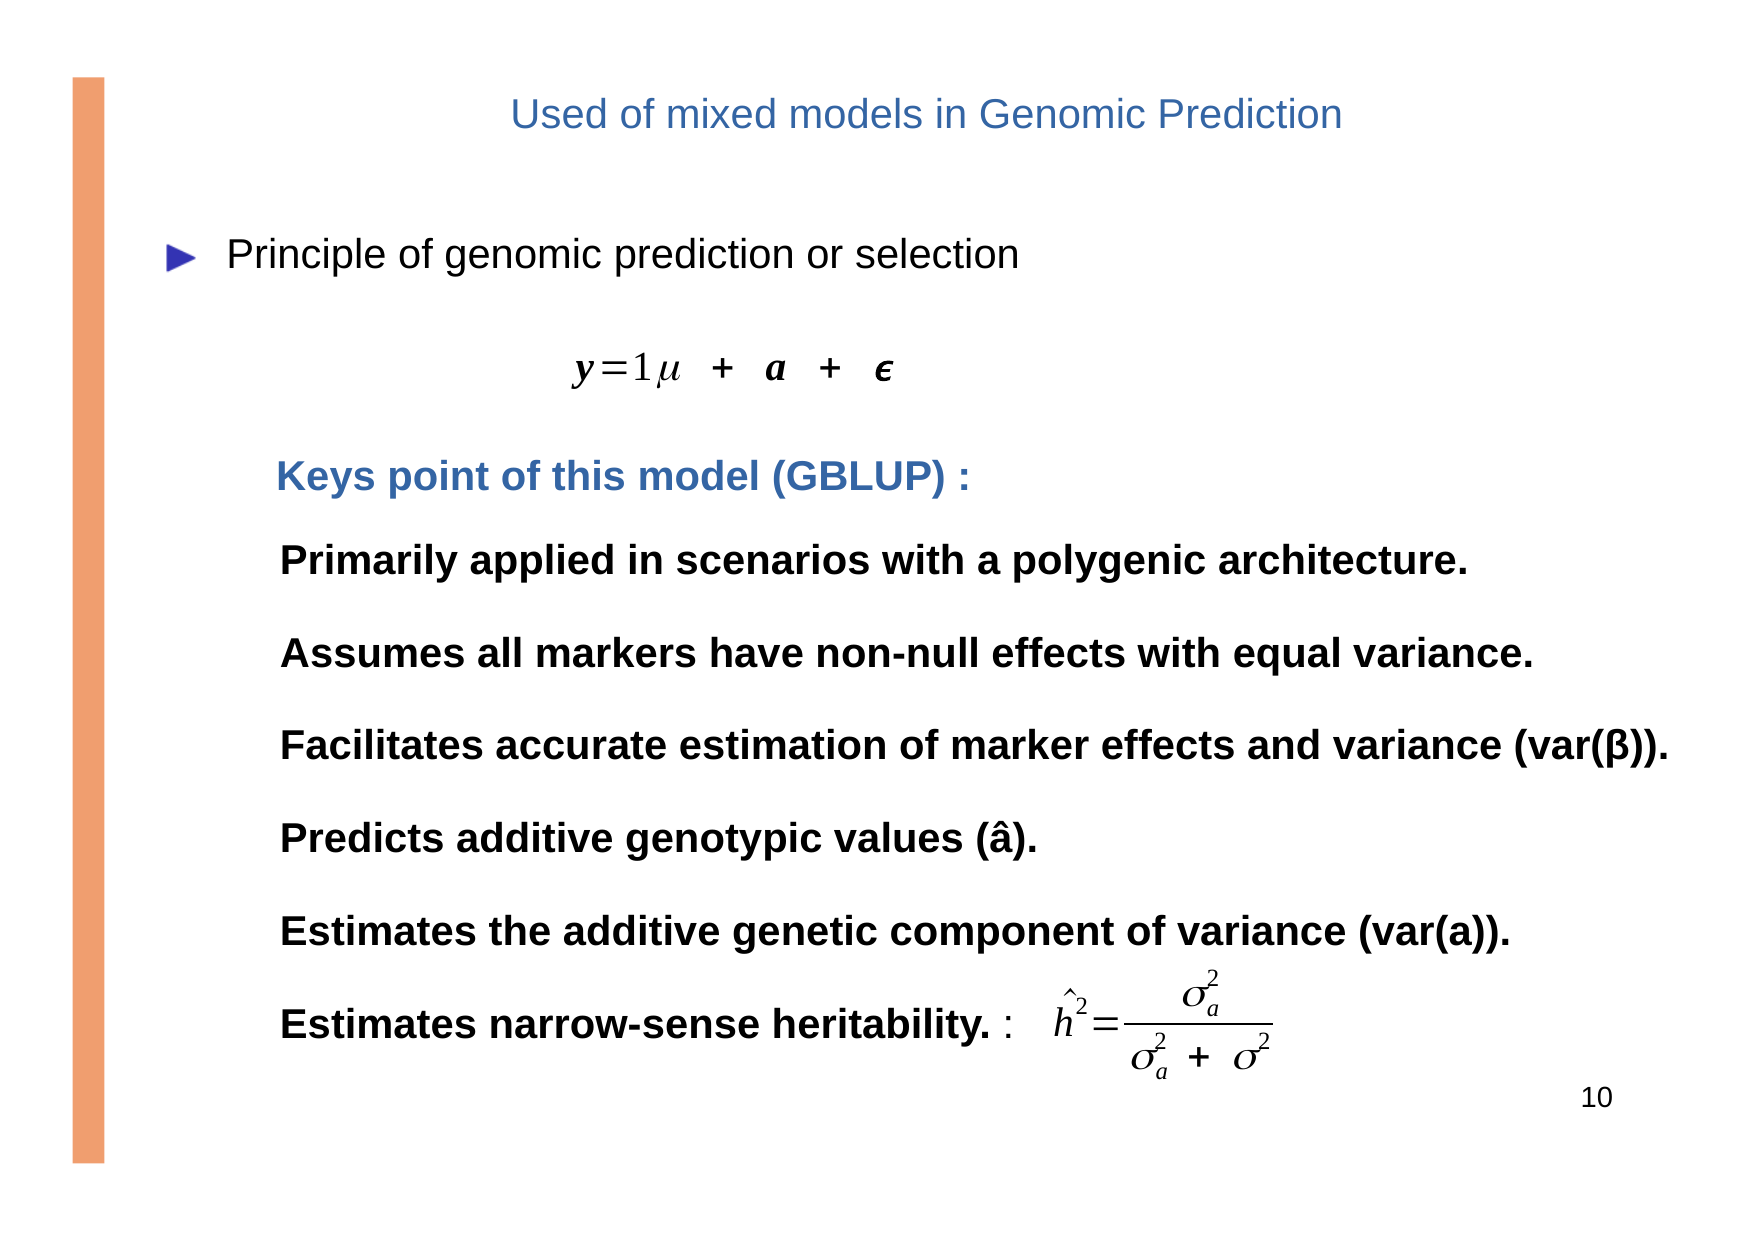

Used of mixed models in Genomic Prediction
Principle of genomic prediction or selection
Keys point of this model (GBLUP) :
 Primarily applied in scenarios with a polygenic architecture.
 Assumes all markers have non-null effects with equal variance.
 Facilitates accurate estimation of marker effects and variance (var(β)).
 Predicts additive genotypic values (â).
 Estimates the additive genetic component of variance (var(a)).
 Estimates narrow-sense heritability. :
10